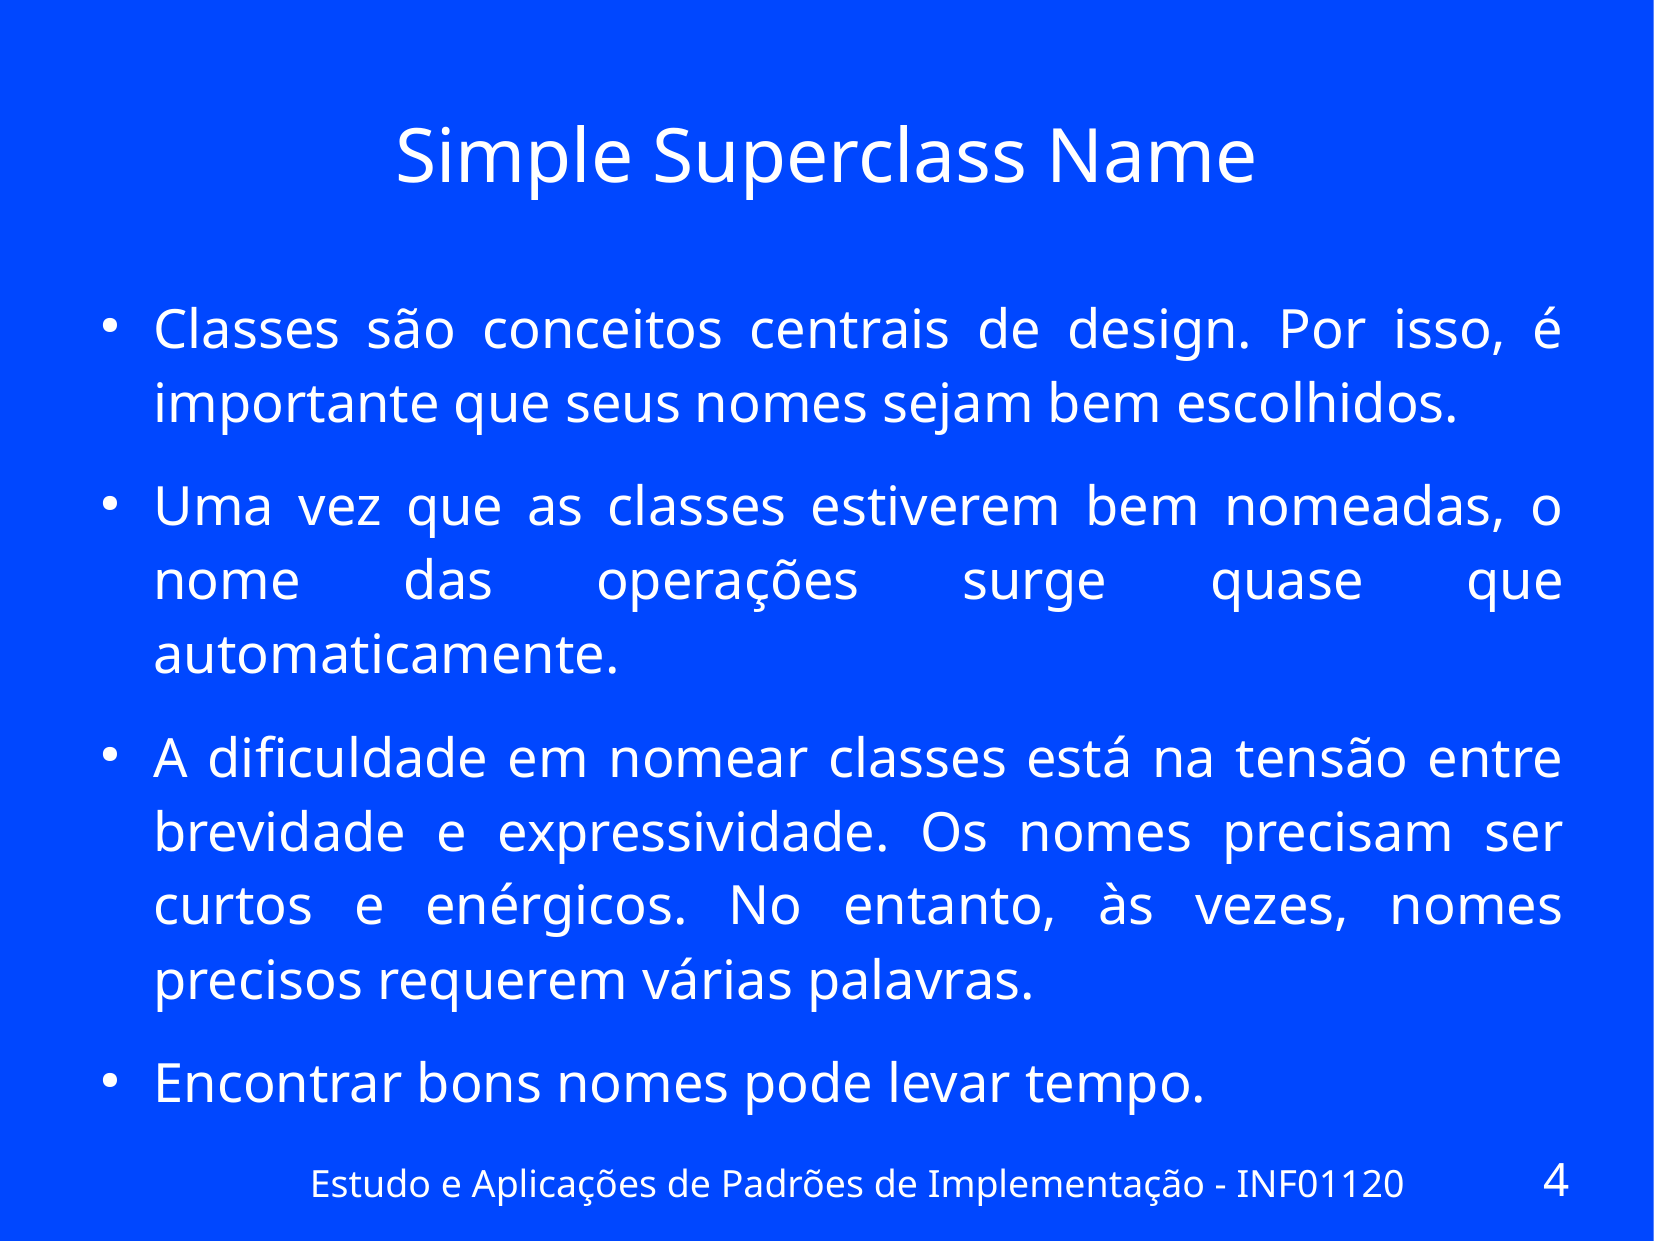

# Simple Superclass Name
Classes são conceitos centrais de design. Por isso, é importante que seus nomes sejam bem escolhidos.
Uma vez que as classes estiverem bem nomeadas, o nome das operações surge quase que automaticamente.
A dificuldade em nomear classes está na tensão entre brevidade e expressividade. Os nomes precisam ser curtos e enérgicos. No entanto, às vezes, nomes precisos requerem várias palavras.
Encontrar bons nomes pode levar tempo.